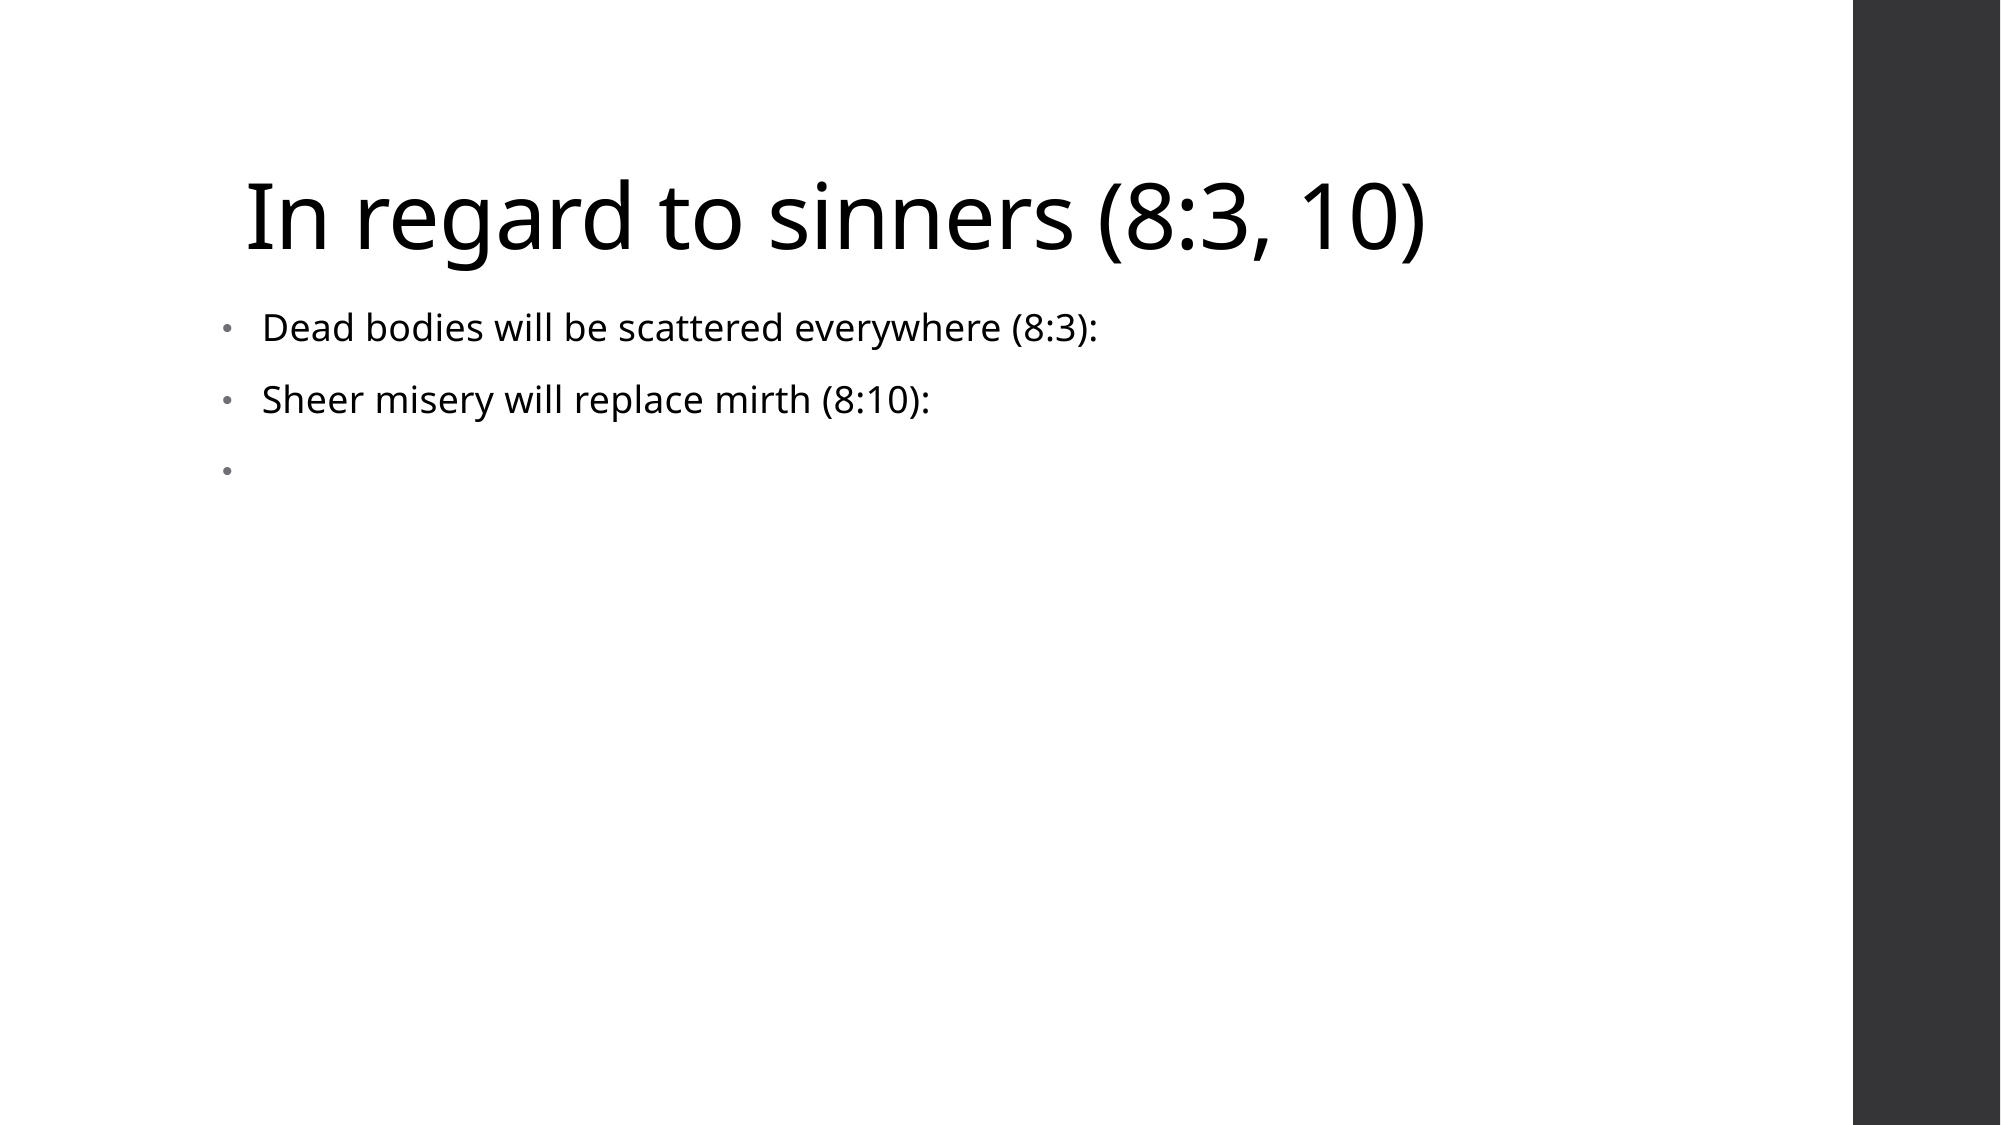

# In regard to sinners (8:3, 10)
 Dead bodies will be scattered everywhere (8:3):
 Sheer misery will replace mirth (8:10):